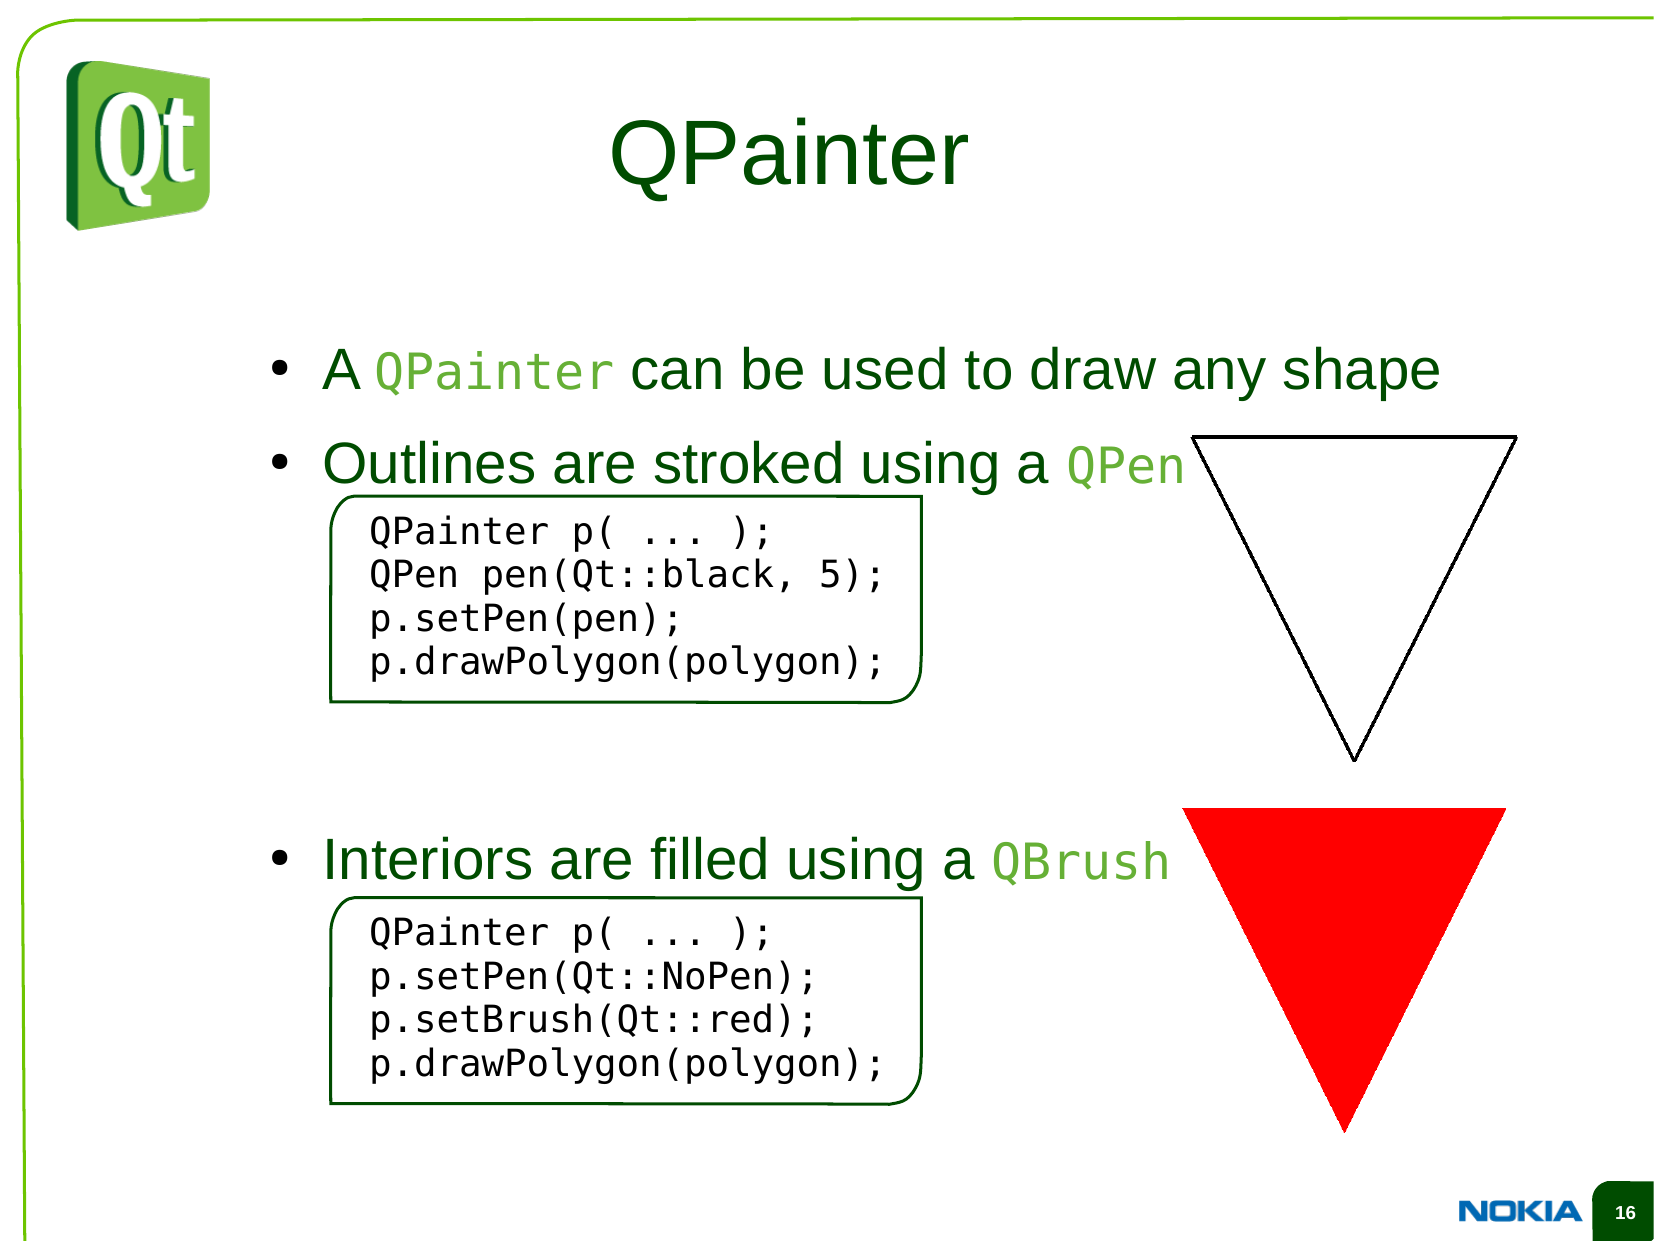

# QPainter
A QPainter can be used to draw any shape
Outlines are stroked using a QPen
Interiors are filled using a QBrush
QPainter p( ... );
QPen pen(Qt::black, 5);
p.setPen(pen);
p.drawPolygon(polygon);
QPainter p( ... );
p.setPen(Qt::NoPen);
p.setBrush(Qt::red);
p.drawPolygon(polygon);